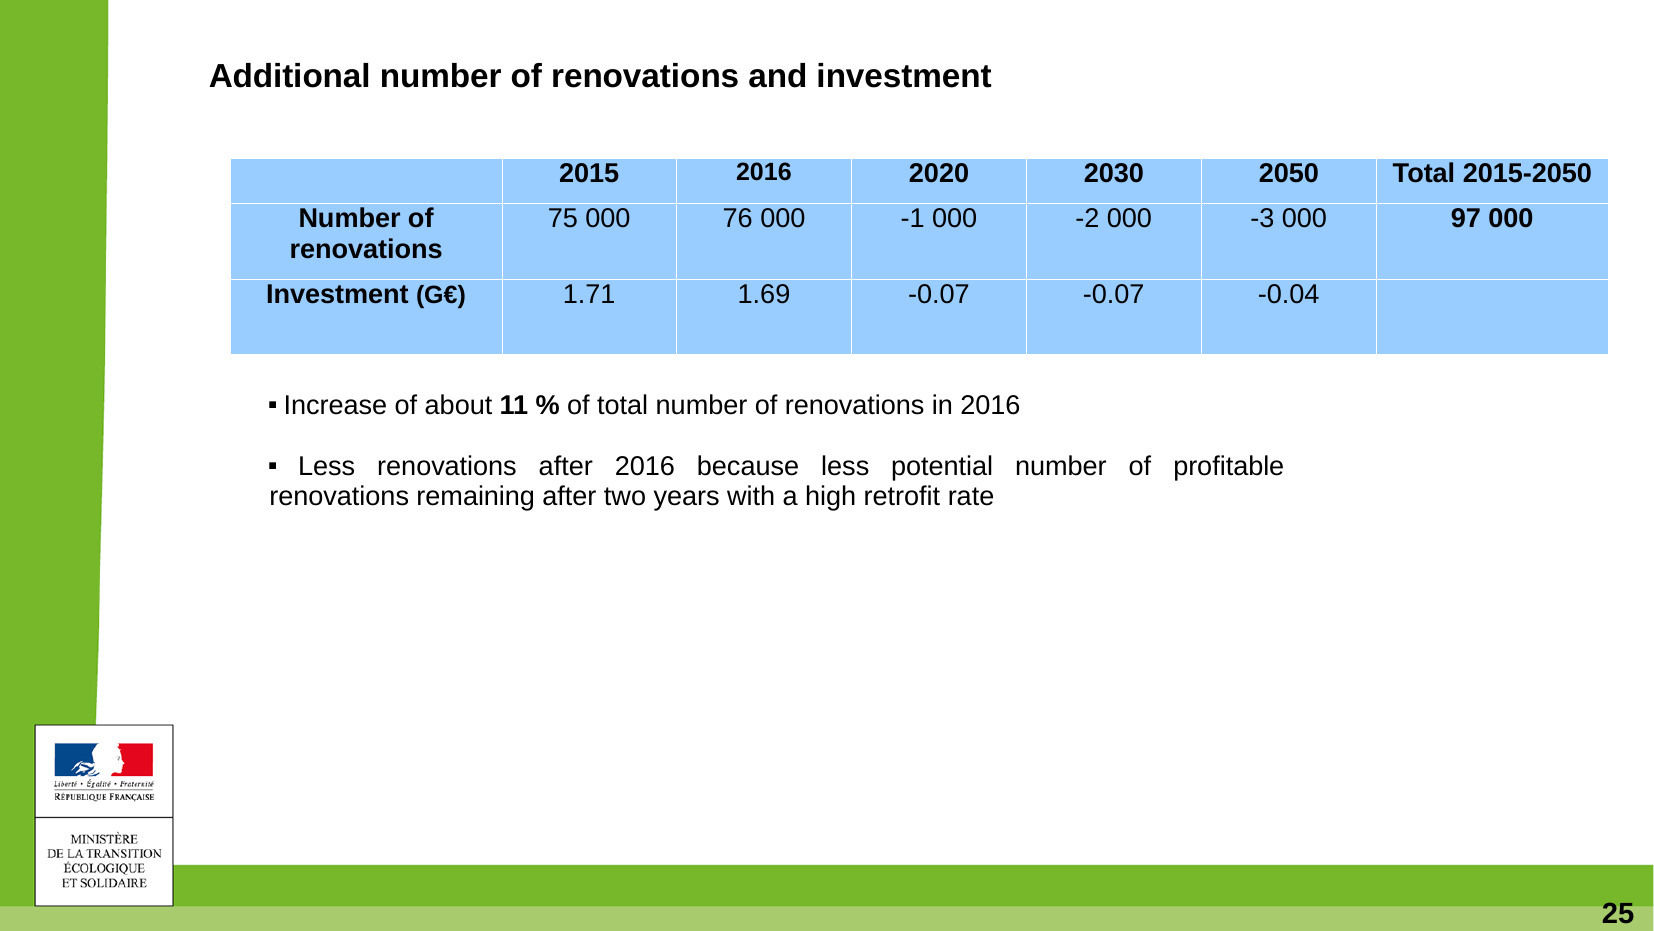

# Additional number of renovations and investment
| | 2015 | 2016 | 2020 | 2030 | 2050 | Total 2015-2050 |
| --- | --- | --- | --- | --- | --- | --- |
| Number of renovations | 75 000 | 76 000 | -1 000 | -2 000 | -3 000 | 97 000 |
| Investment (G€) | 1.71 | 1.69 | -0.07 | -0.07 | -0.04 | |
 Increase of about 11 % of total number of renovations in 2016
 Less renovations after 2016 because less potential number of profitable renovations remaining after two years with a high retrofit rate